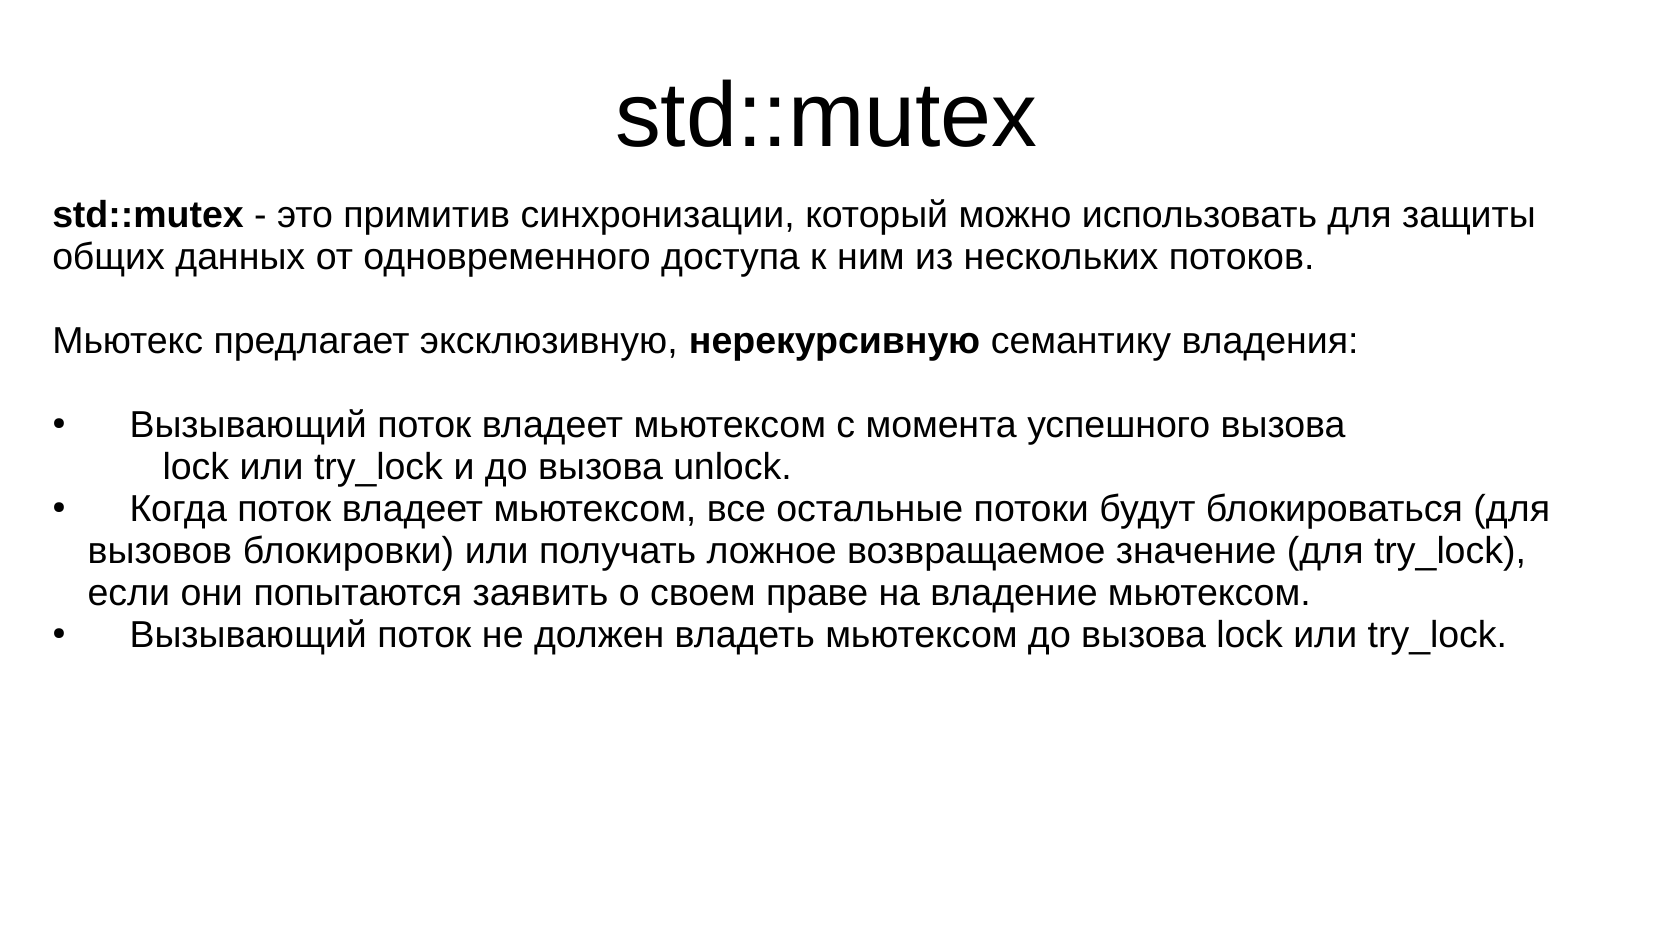

# std::mutex
std::mutex - это примитив синхронизации, который можно использовать для защиты общих данных от одновременного доступа к ним из нескольких потоков.
Мьютекс предлагает эксклюзивную, нерекурсивную семантику владения:
 Вызывающий поток владеет мьютексом с момента успешного вызова
 	lock или try_lock и до вызова unlock.
 Когда поток владеет мьютексом, все остальные потоки будут блокироваться (для вызовов блокировки) или получать ложное возвращаемое значение (для try_lock), если они попытаются заявить о своем праве на владение мьютексом.
 Вызывающий поток не должен владеть мьютексом до вызова lock или try_lock.